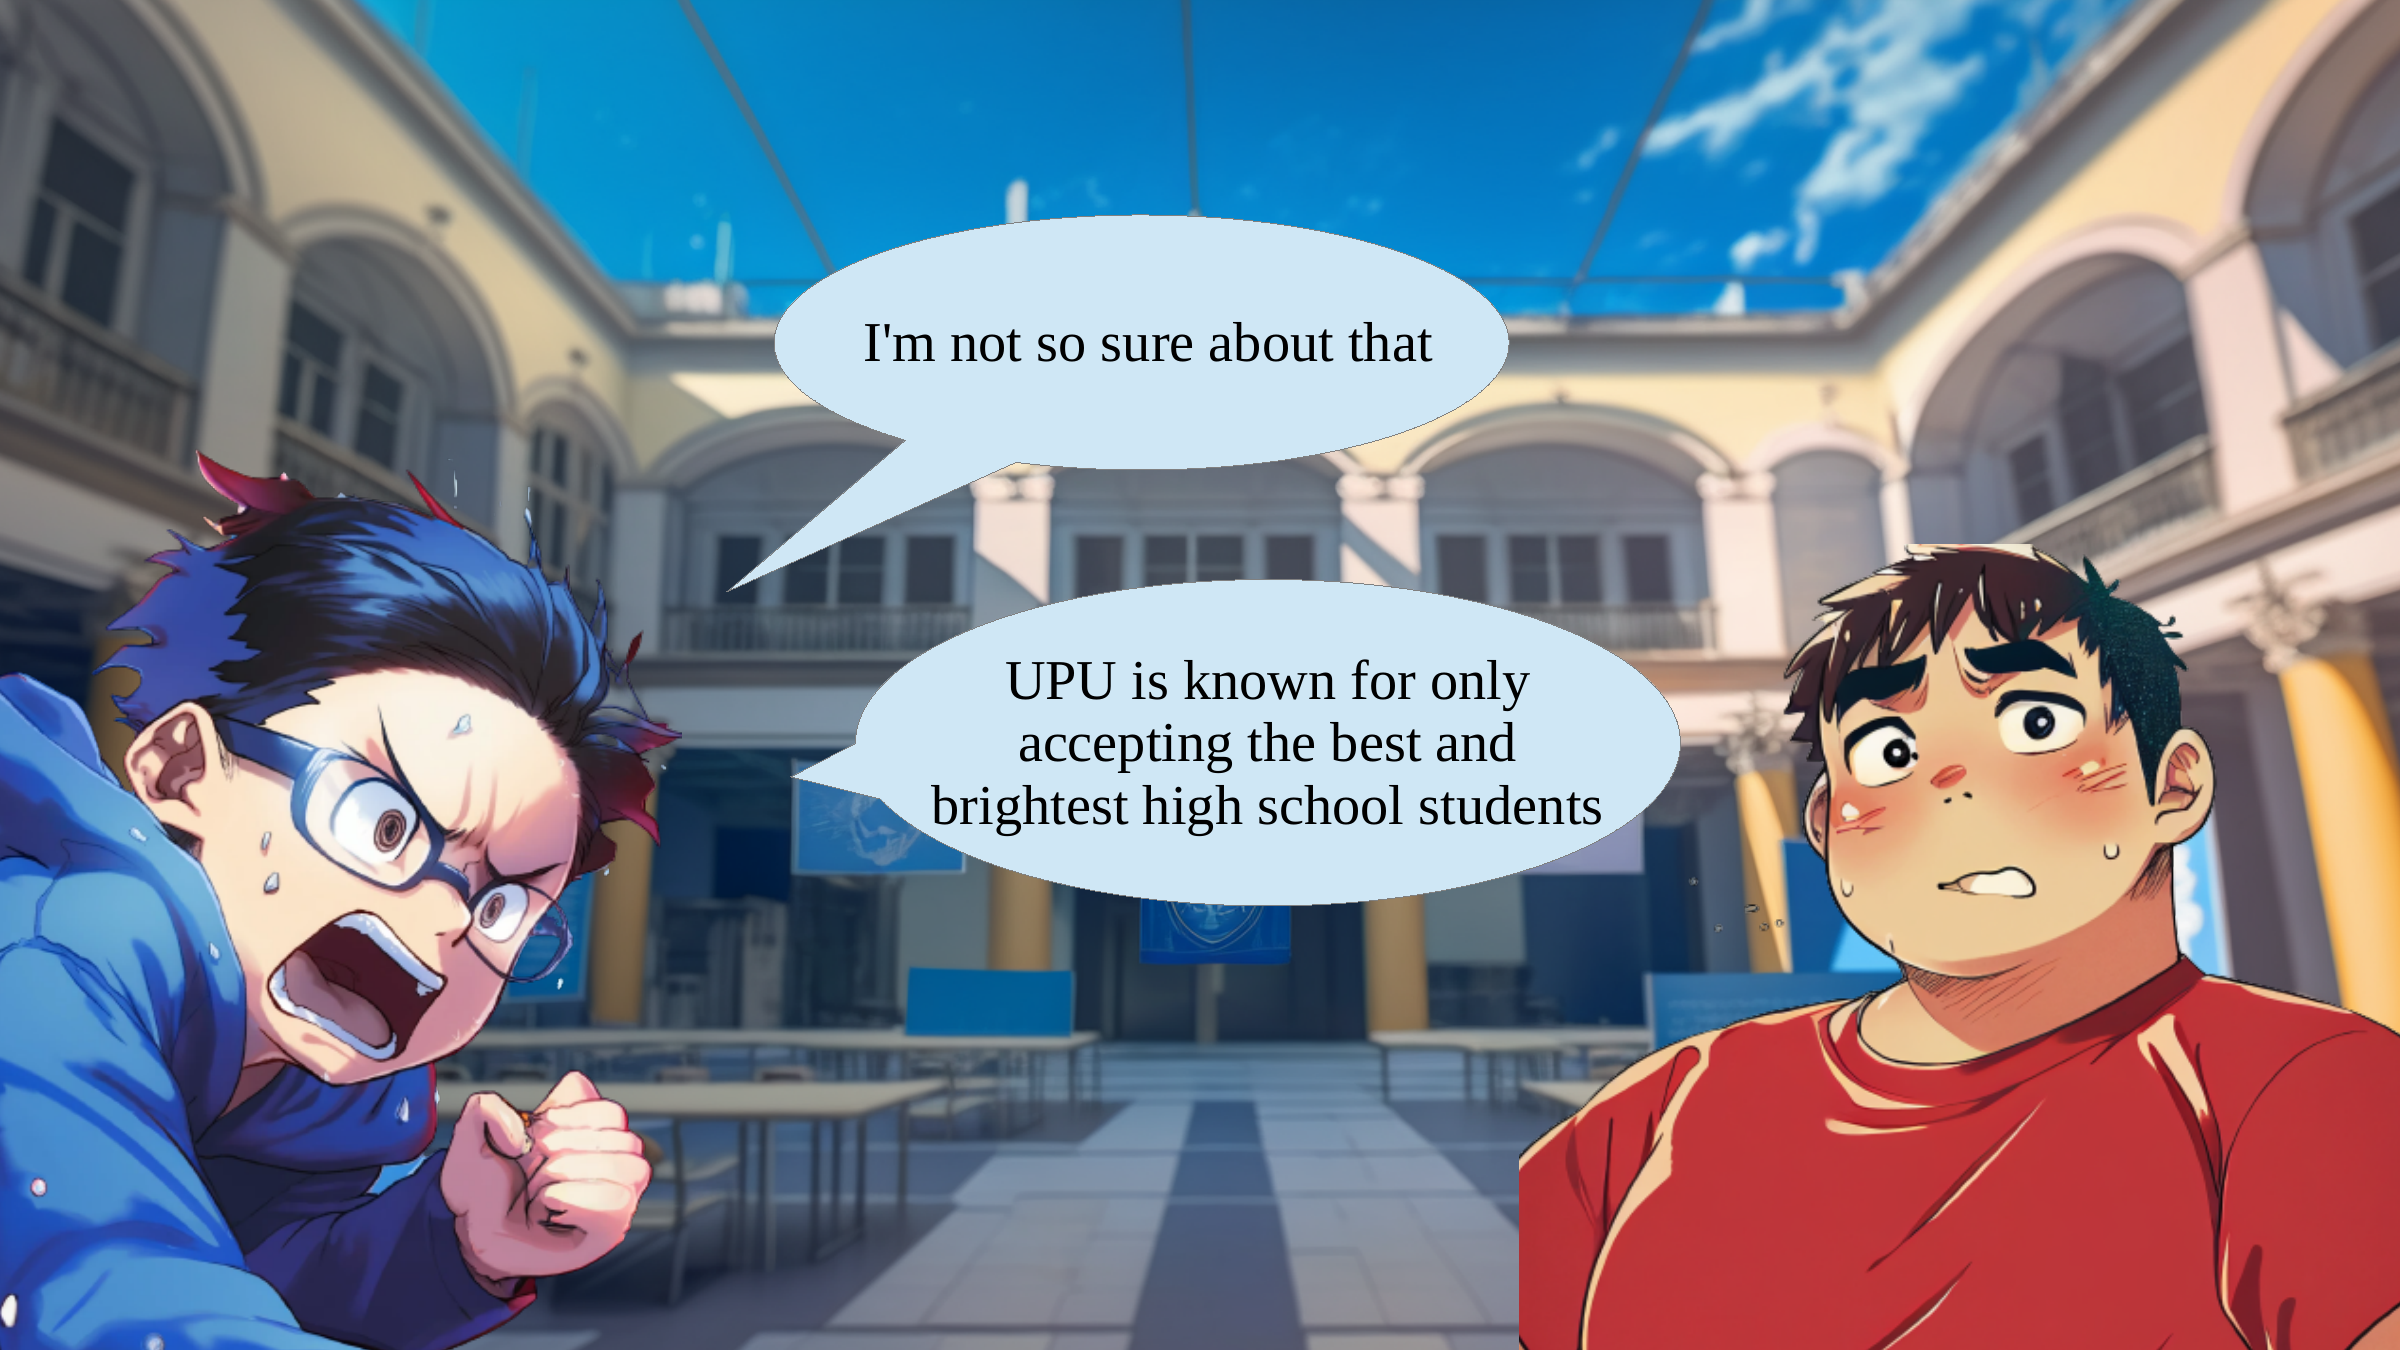

I'm not so sure about that
UPU is known for only
 accepting the best and
brightest high school students